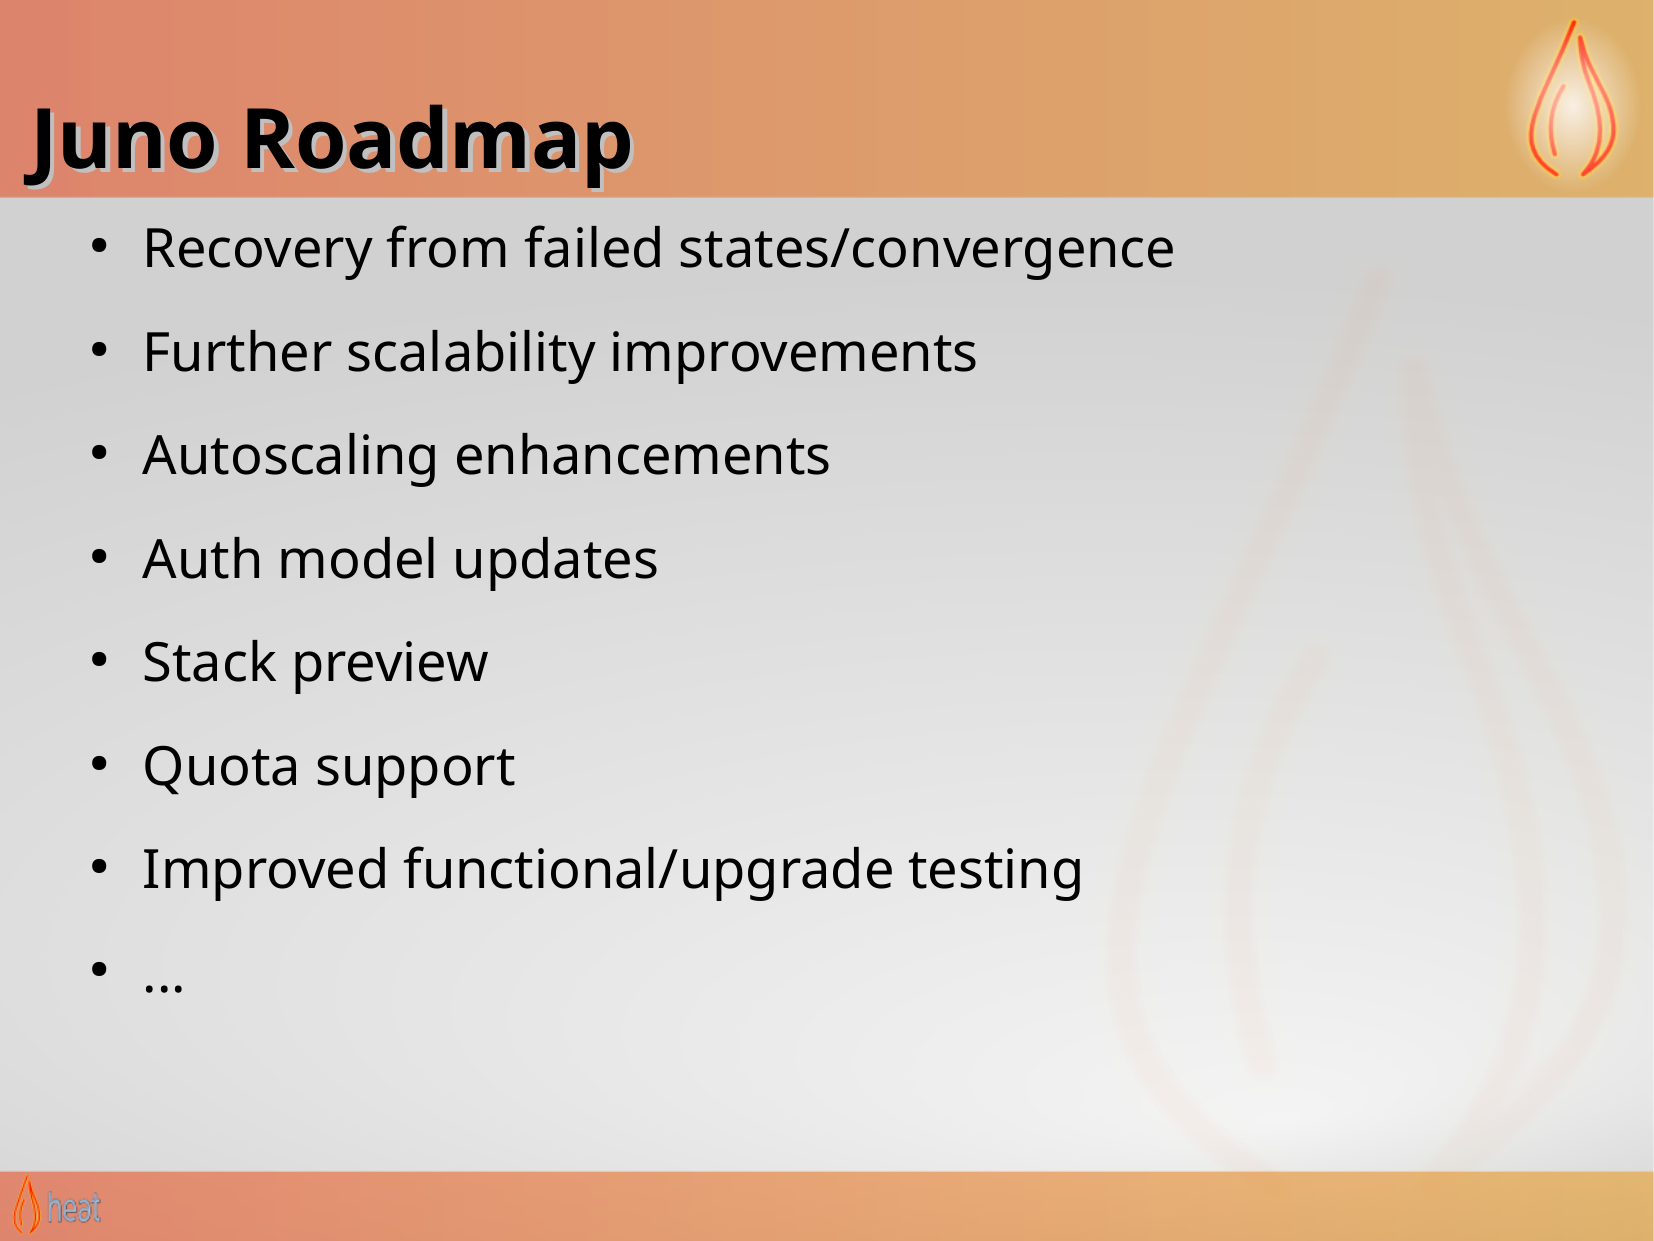

# Juno Roadmap
Recovery from failed states/convergence
Further scalability improvements
Autoscaling enhancements
Auth model updates
Stack preview
Quota support
Improved functional/upgrade testing
...